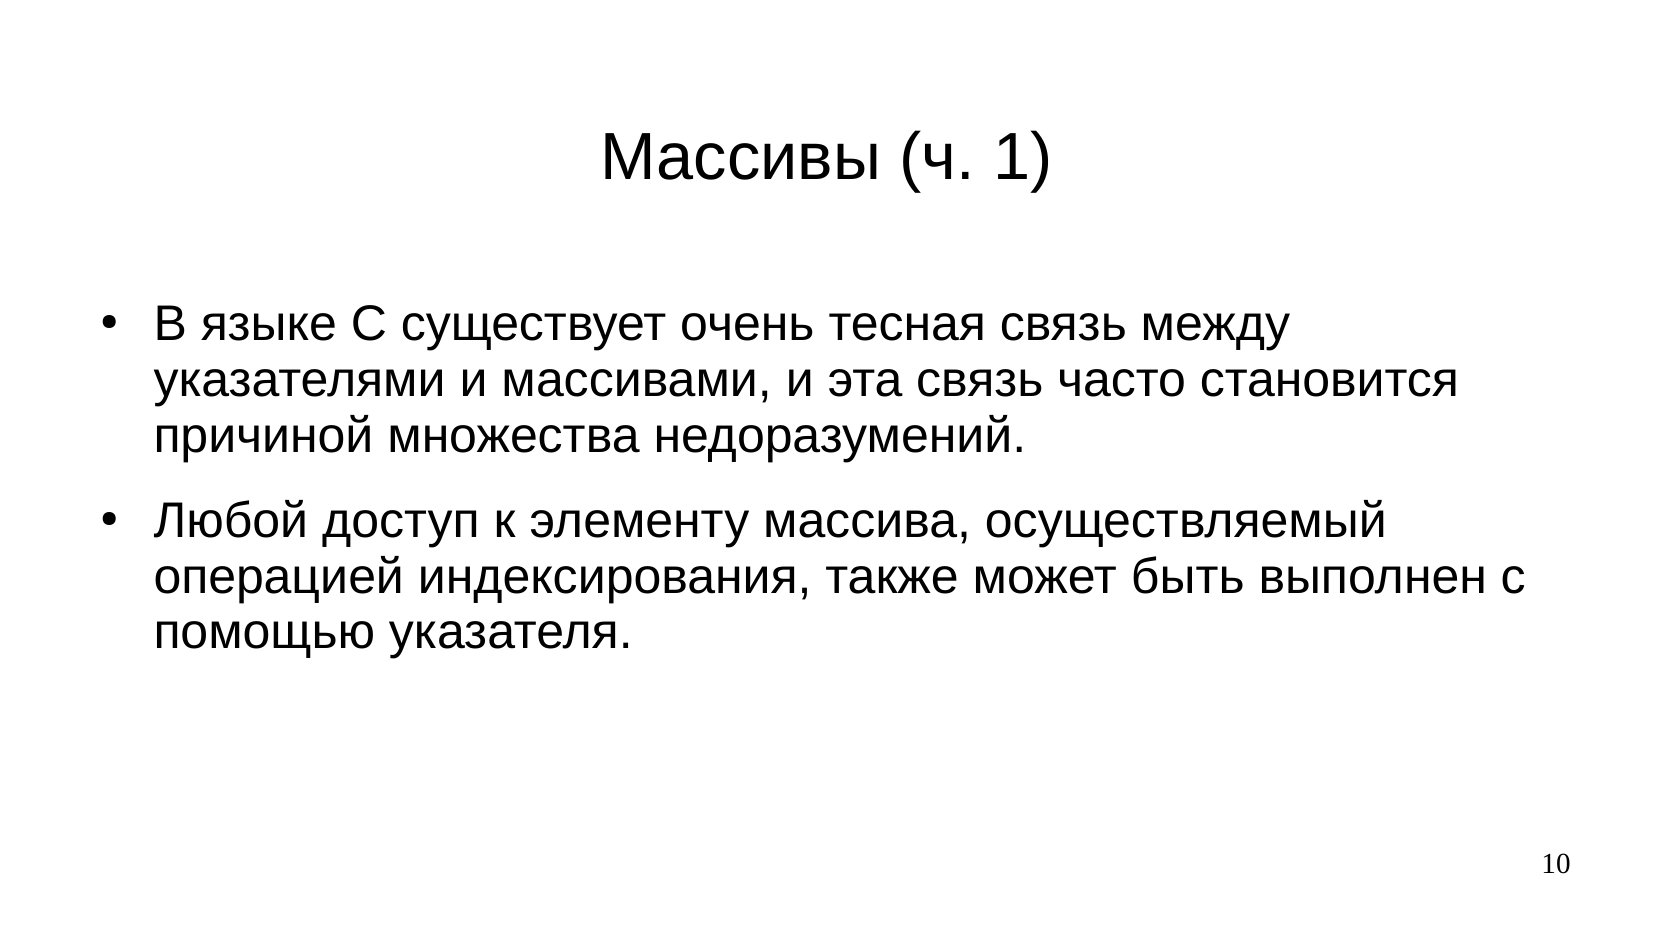

# Массивы (ч. 1)
В языке C существует очень тесная связь между указателями и массивами, и эта связь часто становится причиной множества недоразумений.
Любой доступ к элементу массива, осуществляемый операцией индексирования, также может быть выполнен с помощью указателя.
10